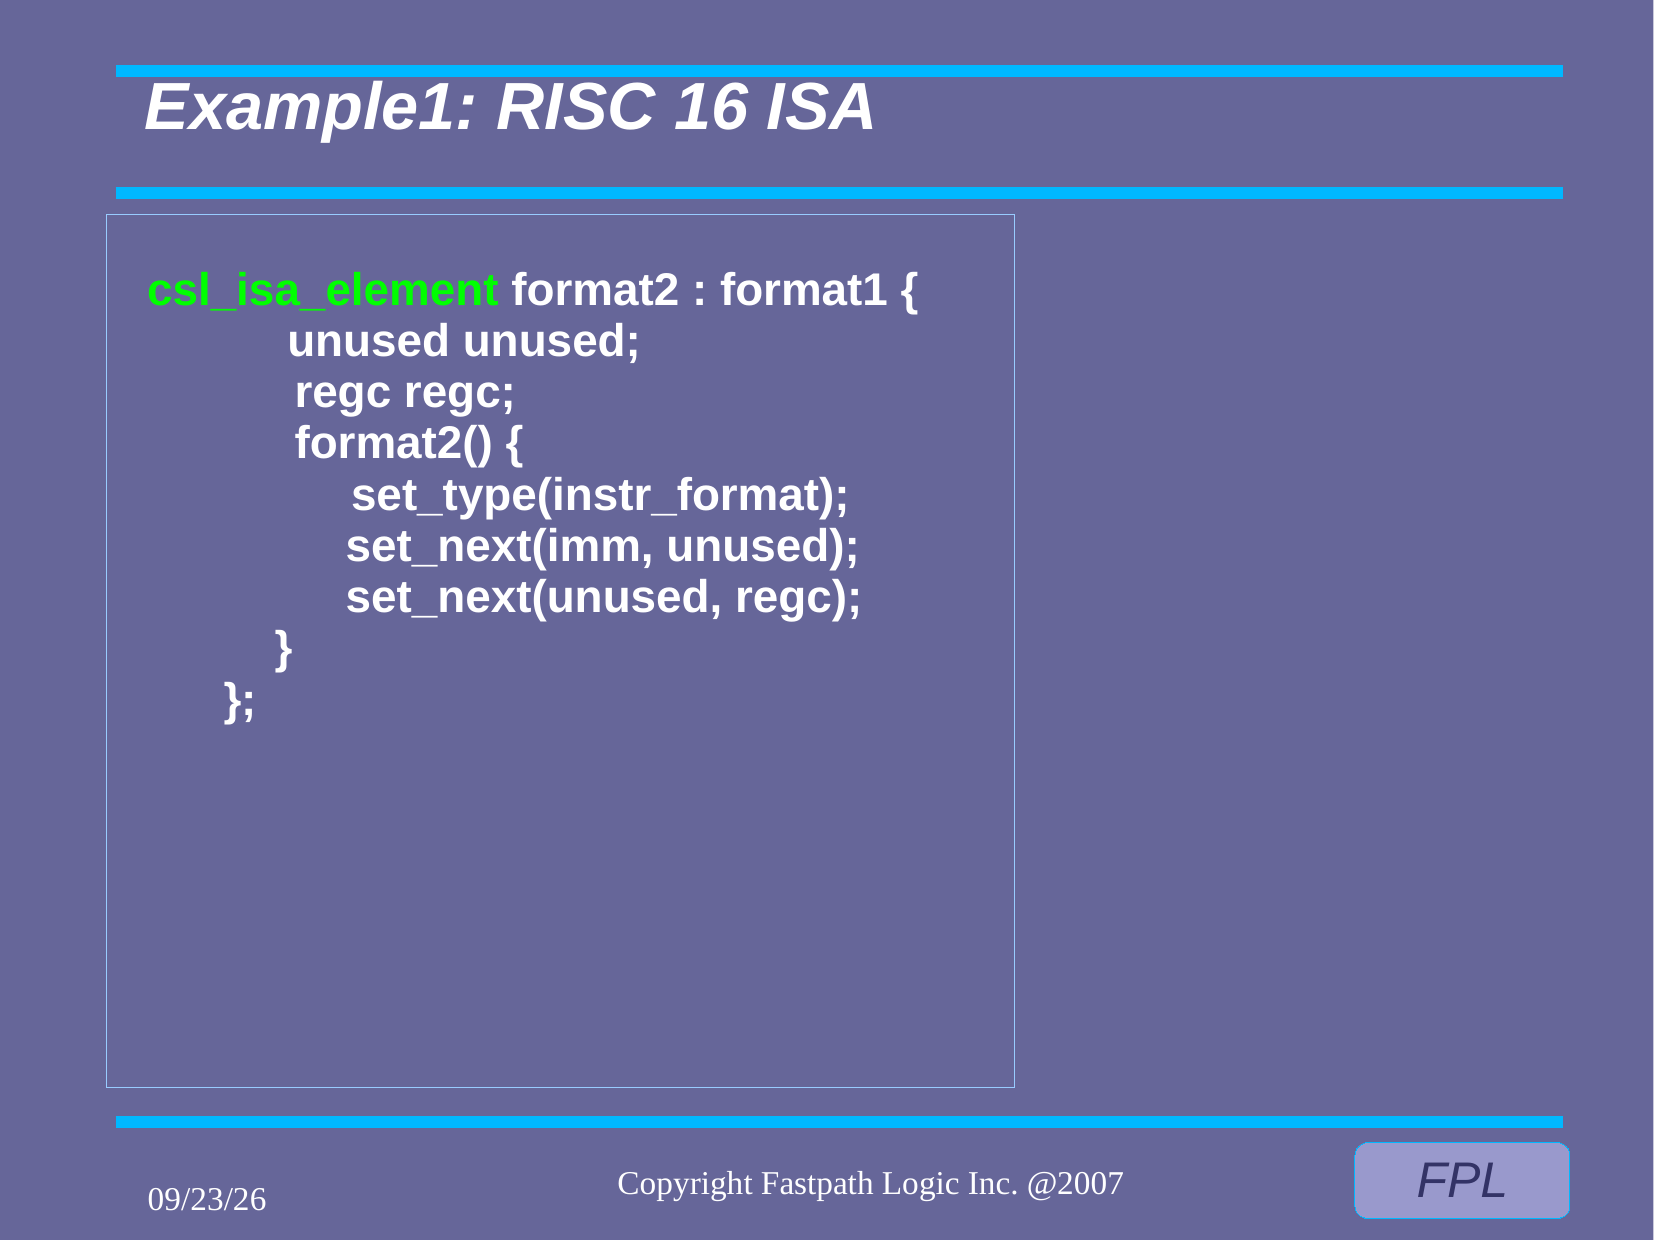

Example1: RISC 16 ISA
csl_isa_element format2 : format1 {
 unused unused;
		regc regc;
		format2() {
 set_type(instr_format);
		 set_next(imm, unused);
		 set_next(unused, regc);
 }
 };
Copyright Fastpath Logic Inc. @2007